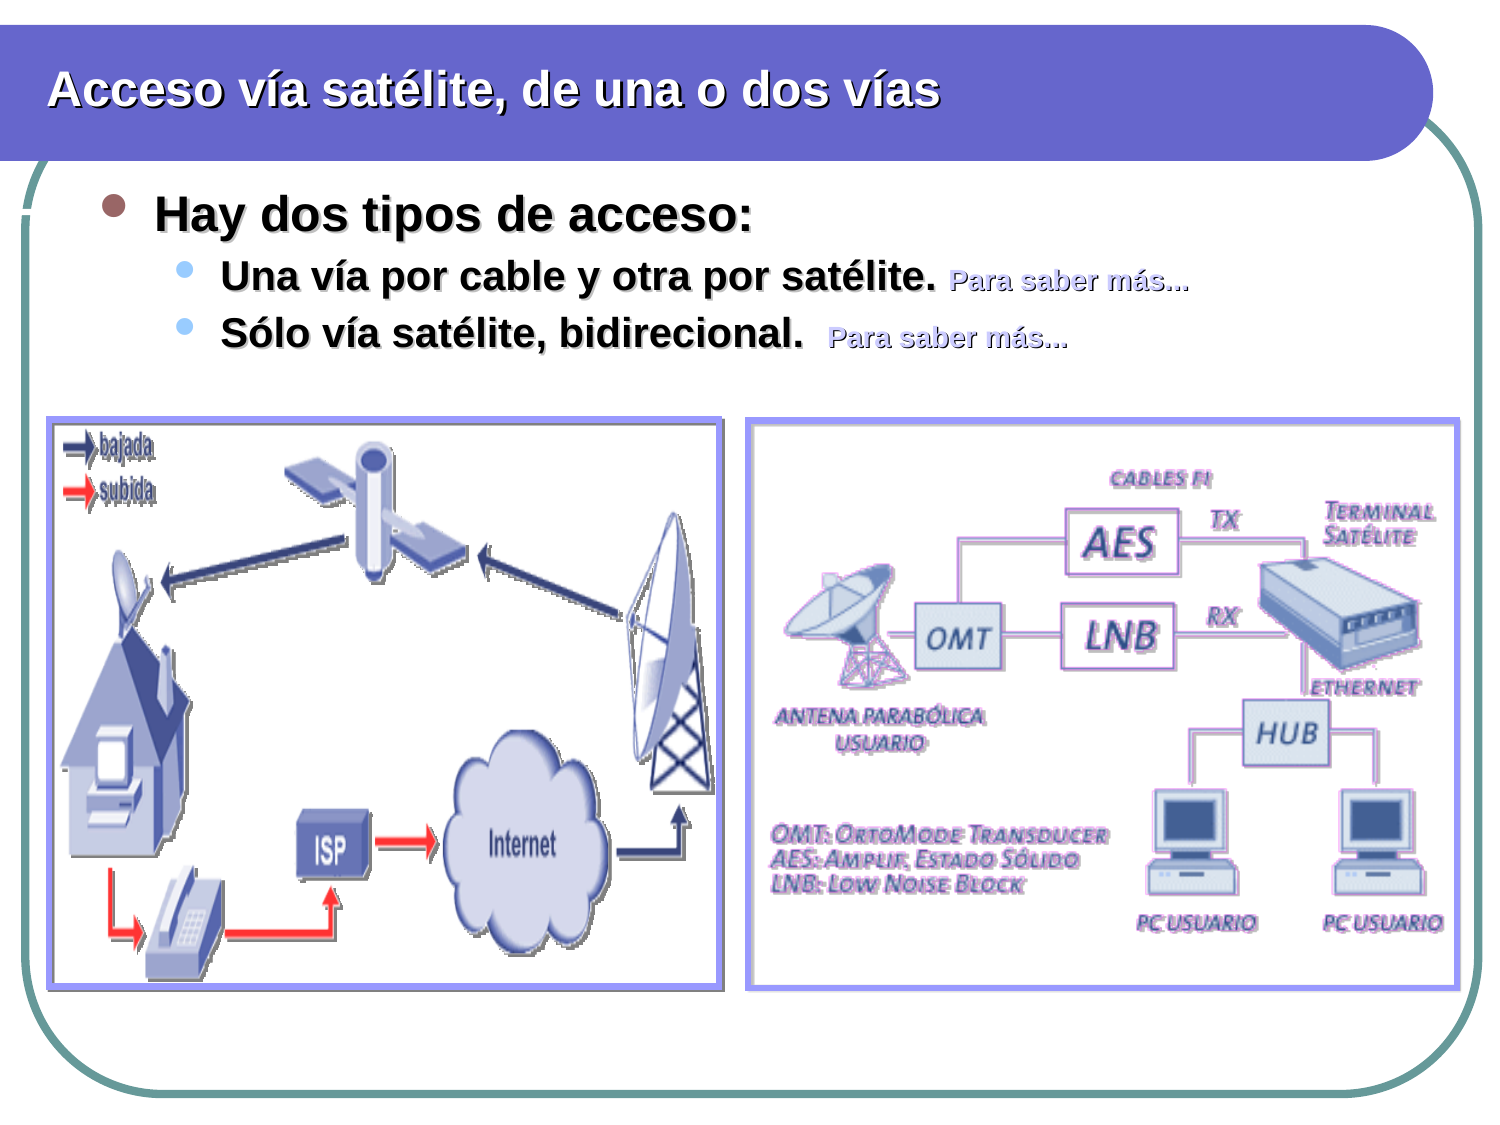

# Acceso vía satélite, de una o dos vías
Hay dos tipos de acceso:
Una vía por cable y otra por satélite. Para saber más...
Sólo vía satélite, bidirecional. Para saber más...